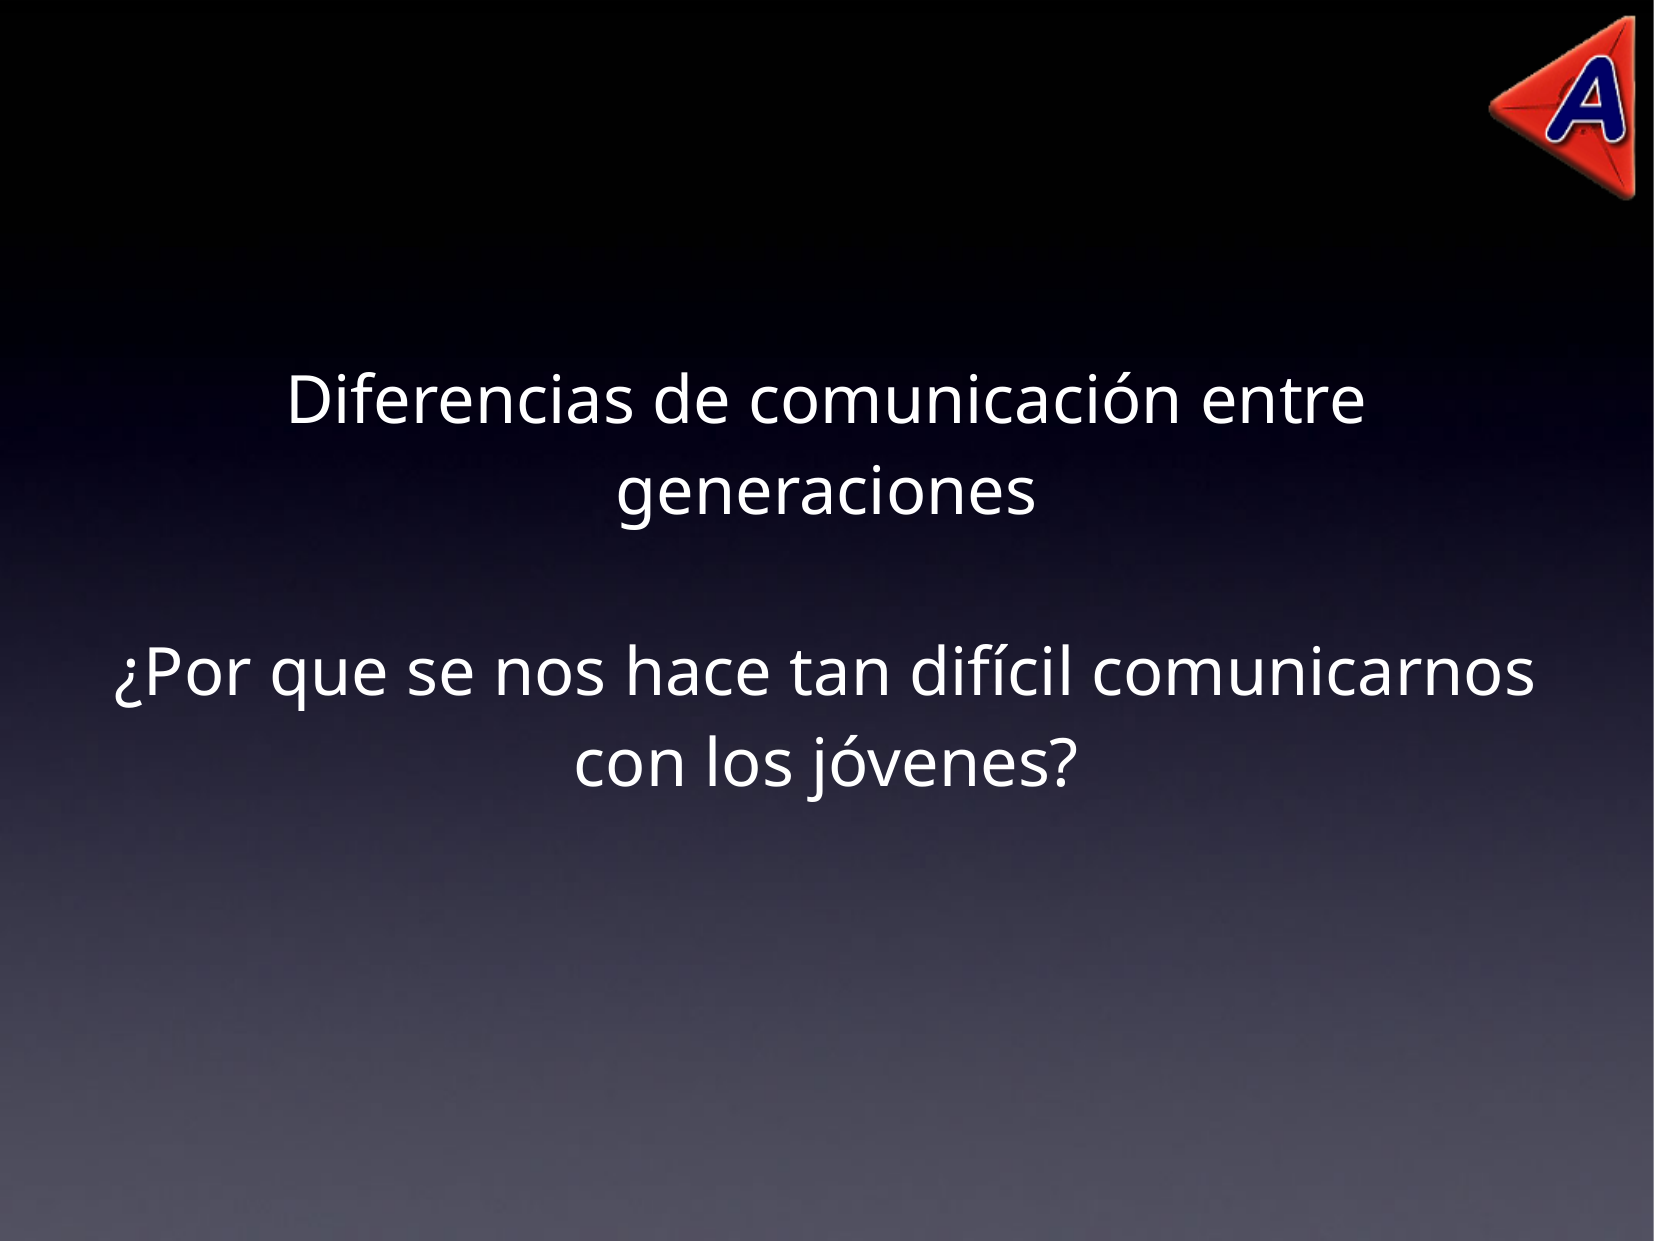

# Diferencias de comunicación entre generaciones
¿Por que se nos hace tan difícil comunicarnos con los jóvenes?